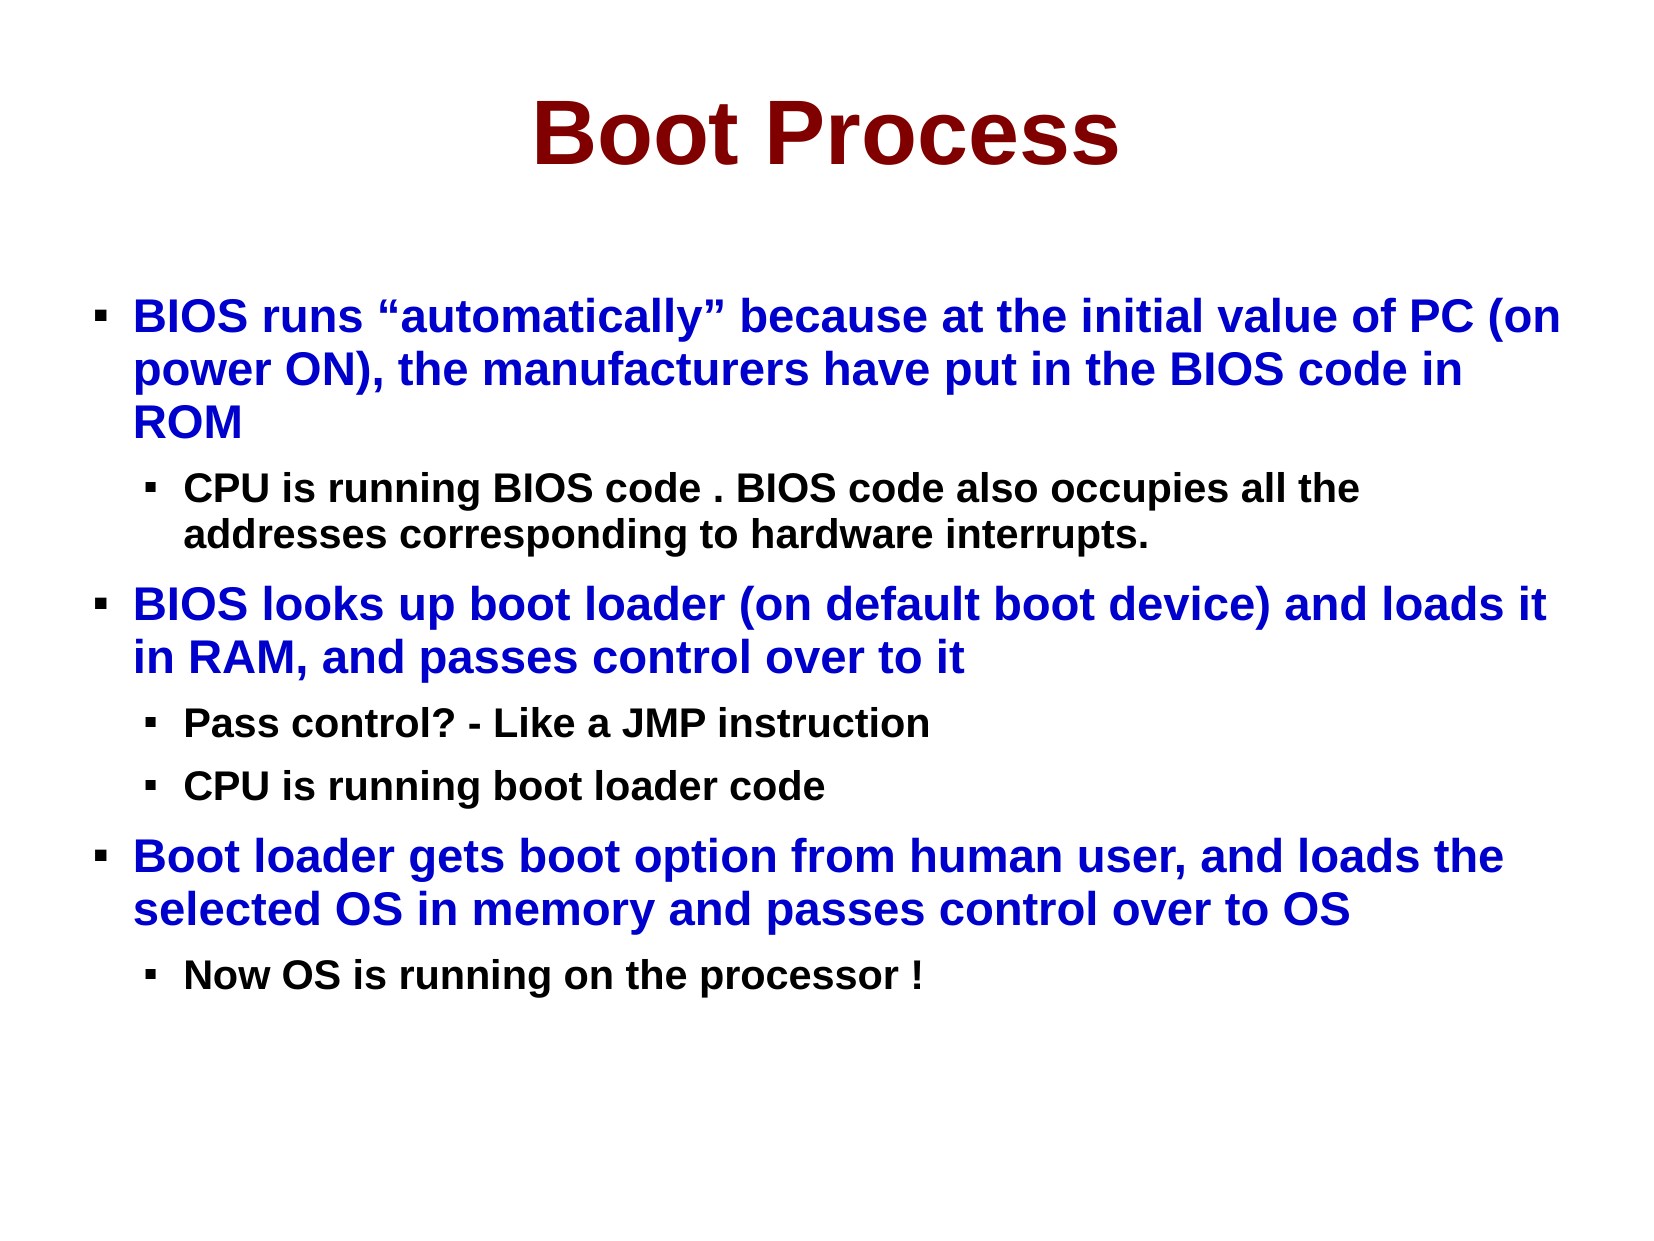

# Boot Process
BIOS runs “automatically” because at the initial value of PC (on power ON), the manufacturers have put in the BIOS code in ROM
CPU is running BIOS code . BIOS code also occupies all the addresses corresponding to hardware interrupts.
BIOS looks up boot loader (on default boot device) and loads it in RAM, and passes control over to it
Pass control? - Like a JMP instruction
CPU is running boot loader code
Boot loader gets boot option from human user, and loads the selected OS in memory and passes control over to OS
Now OS is running on the processor !